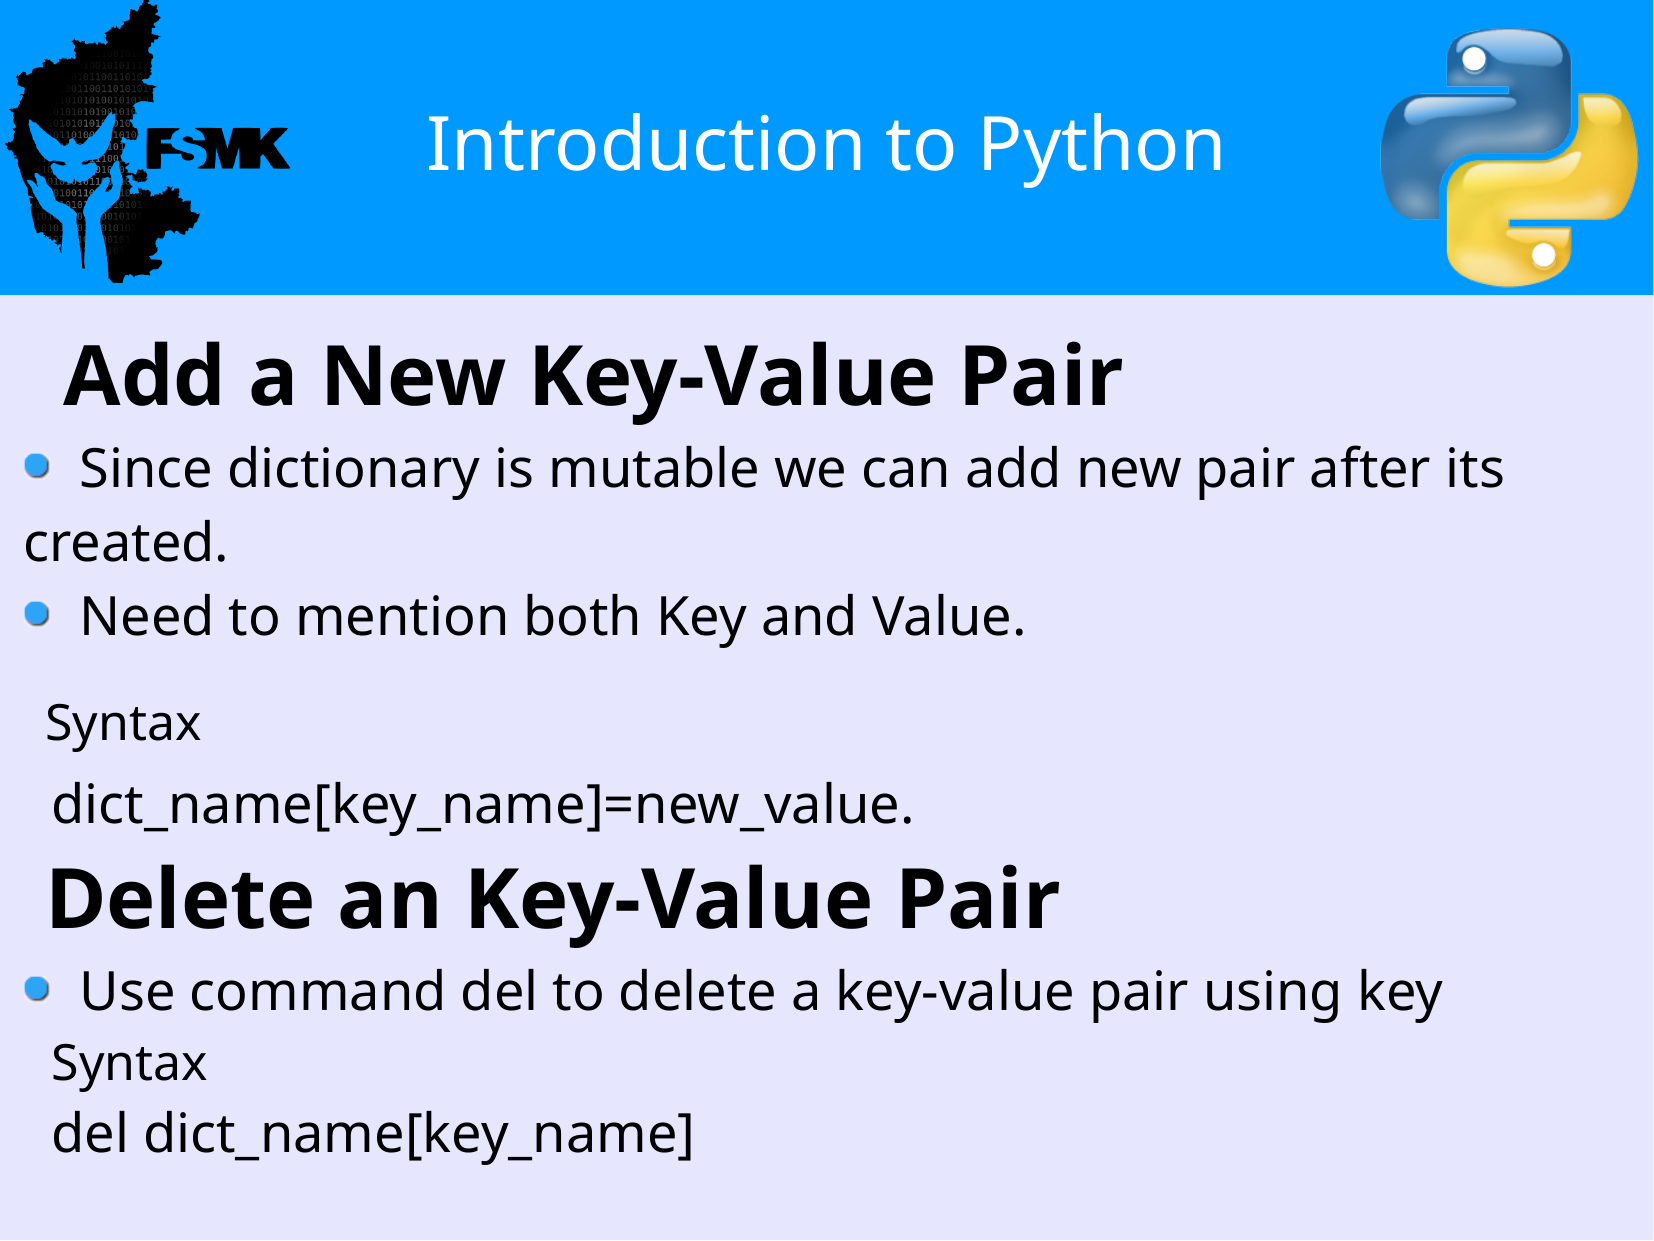

# Introduction to Python
Add a New Key-Value Pair
 Since dictionary is mutable we can add new pair after its created.
 Need to mention both Key and Value.
 Syntax
dict_name[key_name]=new_value.
 Delete an Key-Value Pair
 Use command del to delete a key-value pair using key
Syntax
del dict_name[key_name]